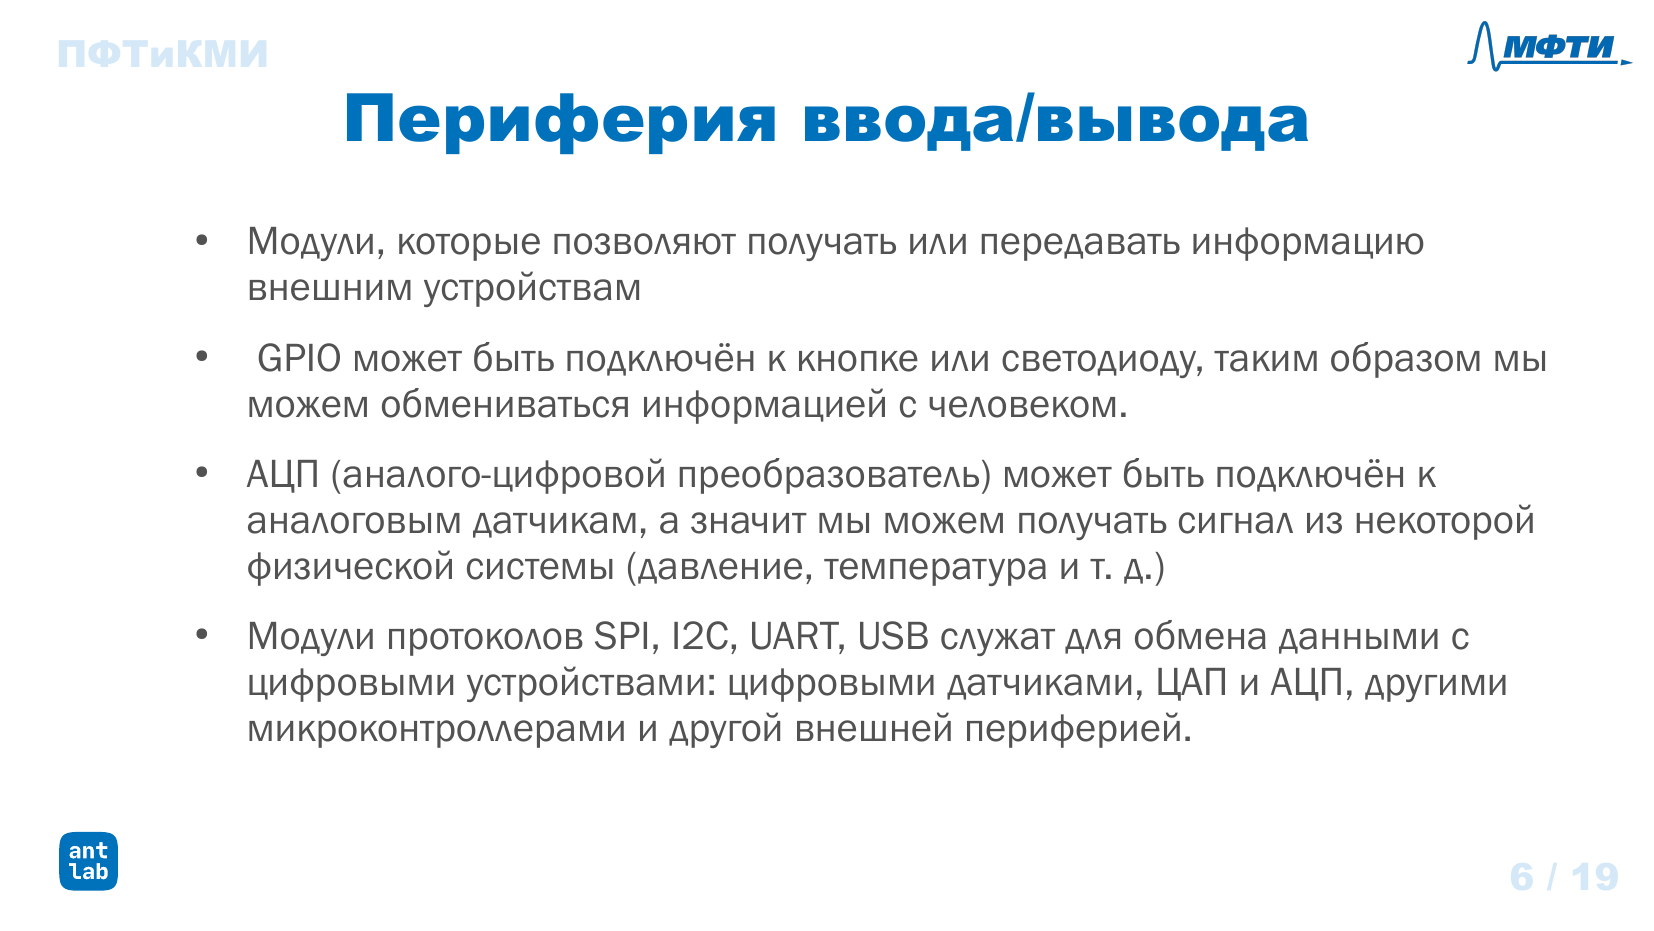

# Периферия ввода/вывода
Модули, которые позволяют получать или передавать информацию внешним устройствам
 GPIO может быть подключён к кнопке или светодиоду, таким образом мы можем обмениваться информацией с человеком.
АЦП (аналого-цифровой преобразователь) может быть подключён к аналоговым датчикам, а значит мы можем получать сигнал из некоторой физической системы (давление, температура и т. д.)
Модули протоколов SPI, I2C, UART, USB служат для обмена данными с цифровыми устройствами: цифровыми датчиками, ЦАП и АЦП, другими микроконтроллерами и другой внешней периферией.